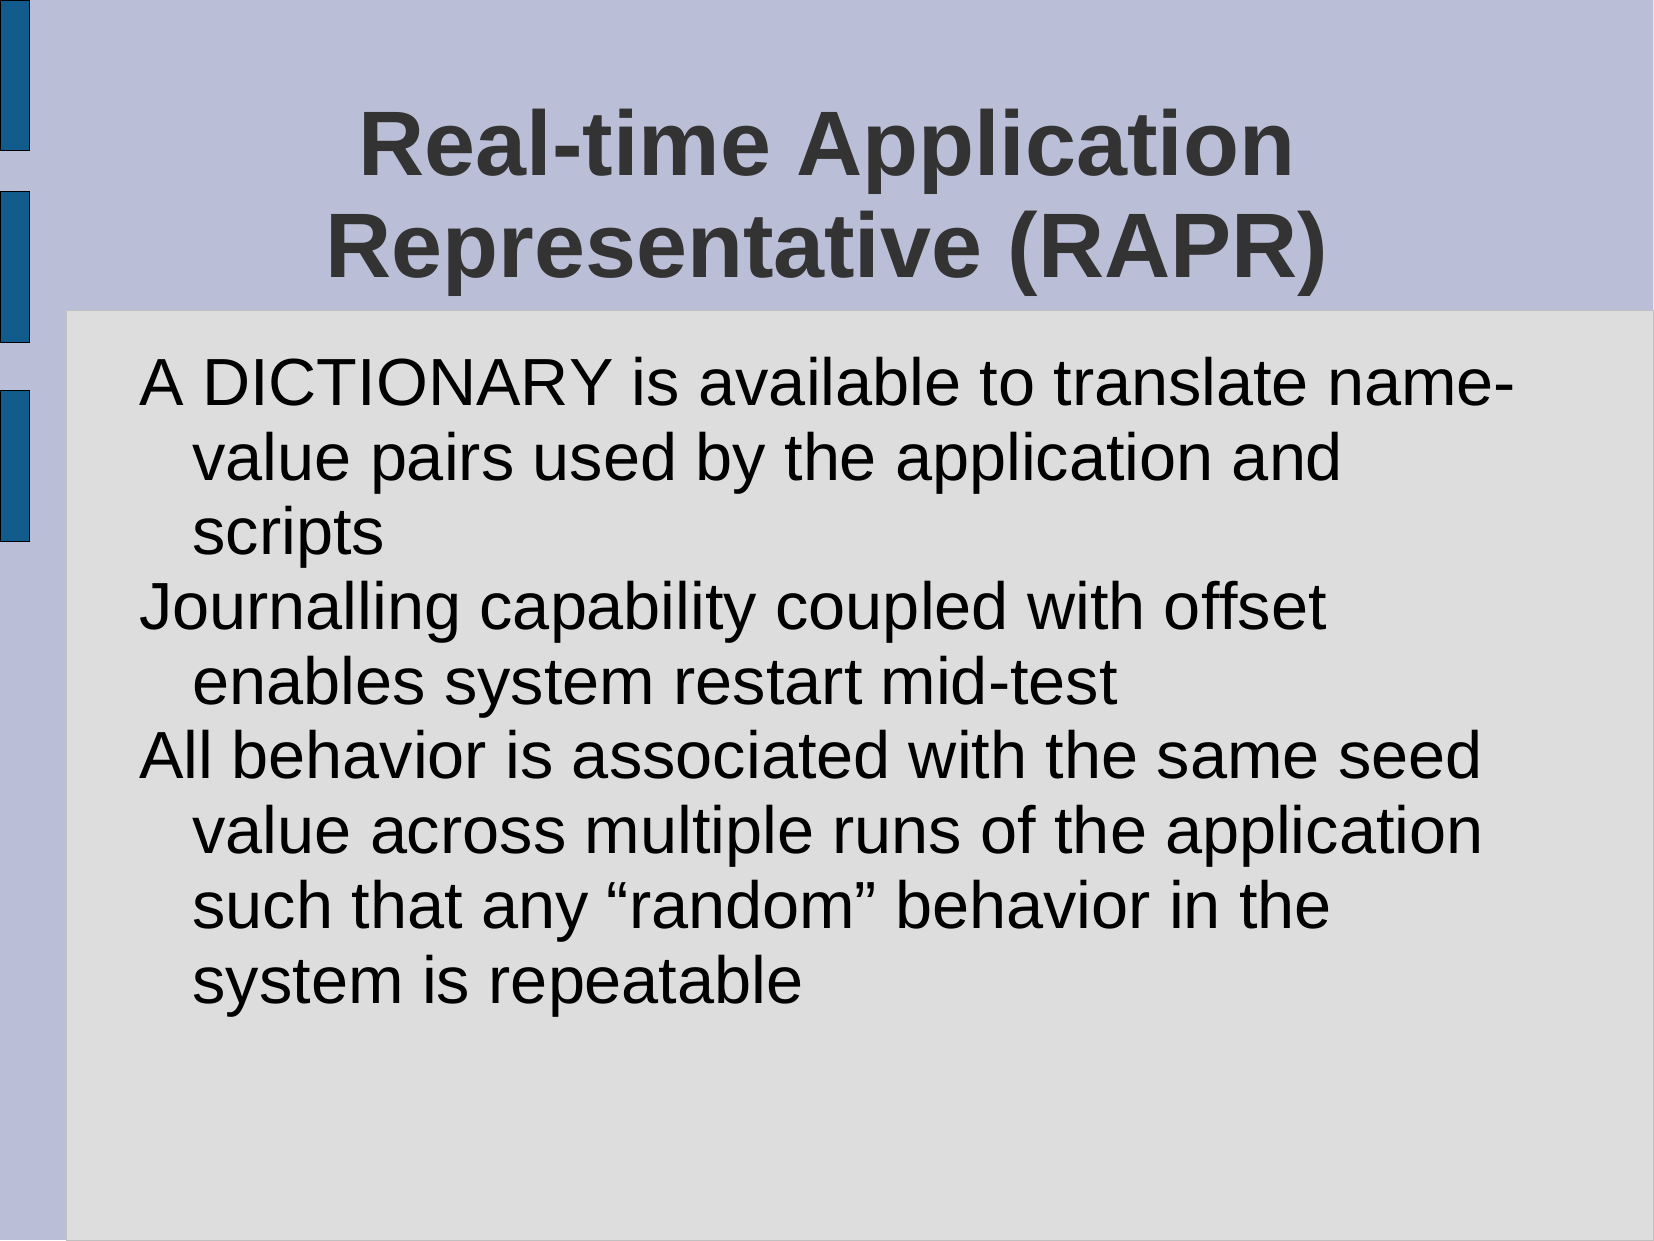

# Real-time Application Representative (RAPR)
A DICTIONARY is available to translate name-value pairs used by the application and scripts
Journalling capability coupled with offset enables system restart mid-test
All behavior is associated with the same seed value across multiple runs of the application such that any “random” behavior in the system is repeatable